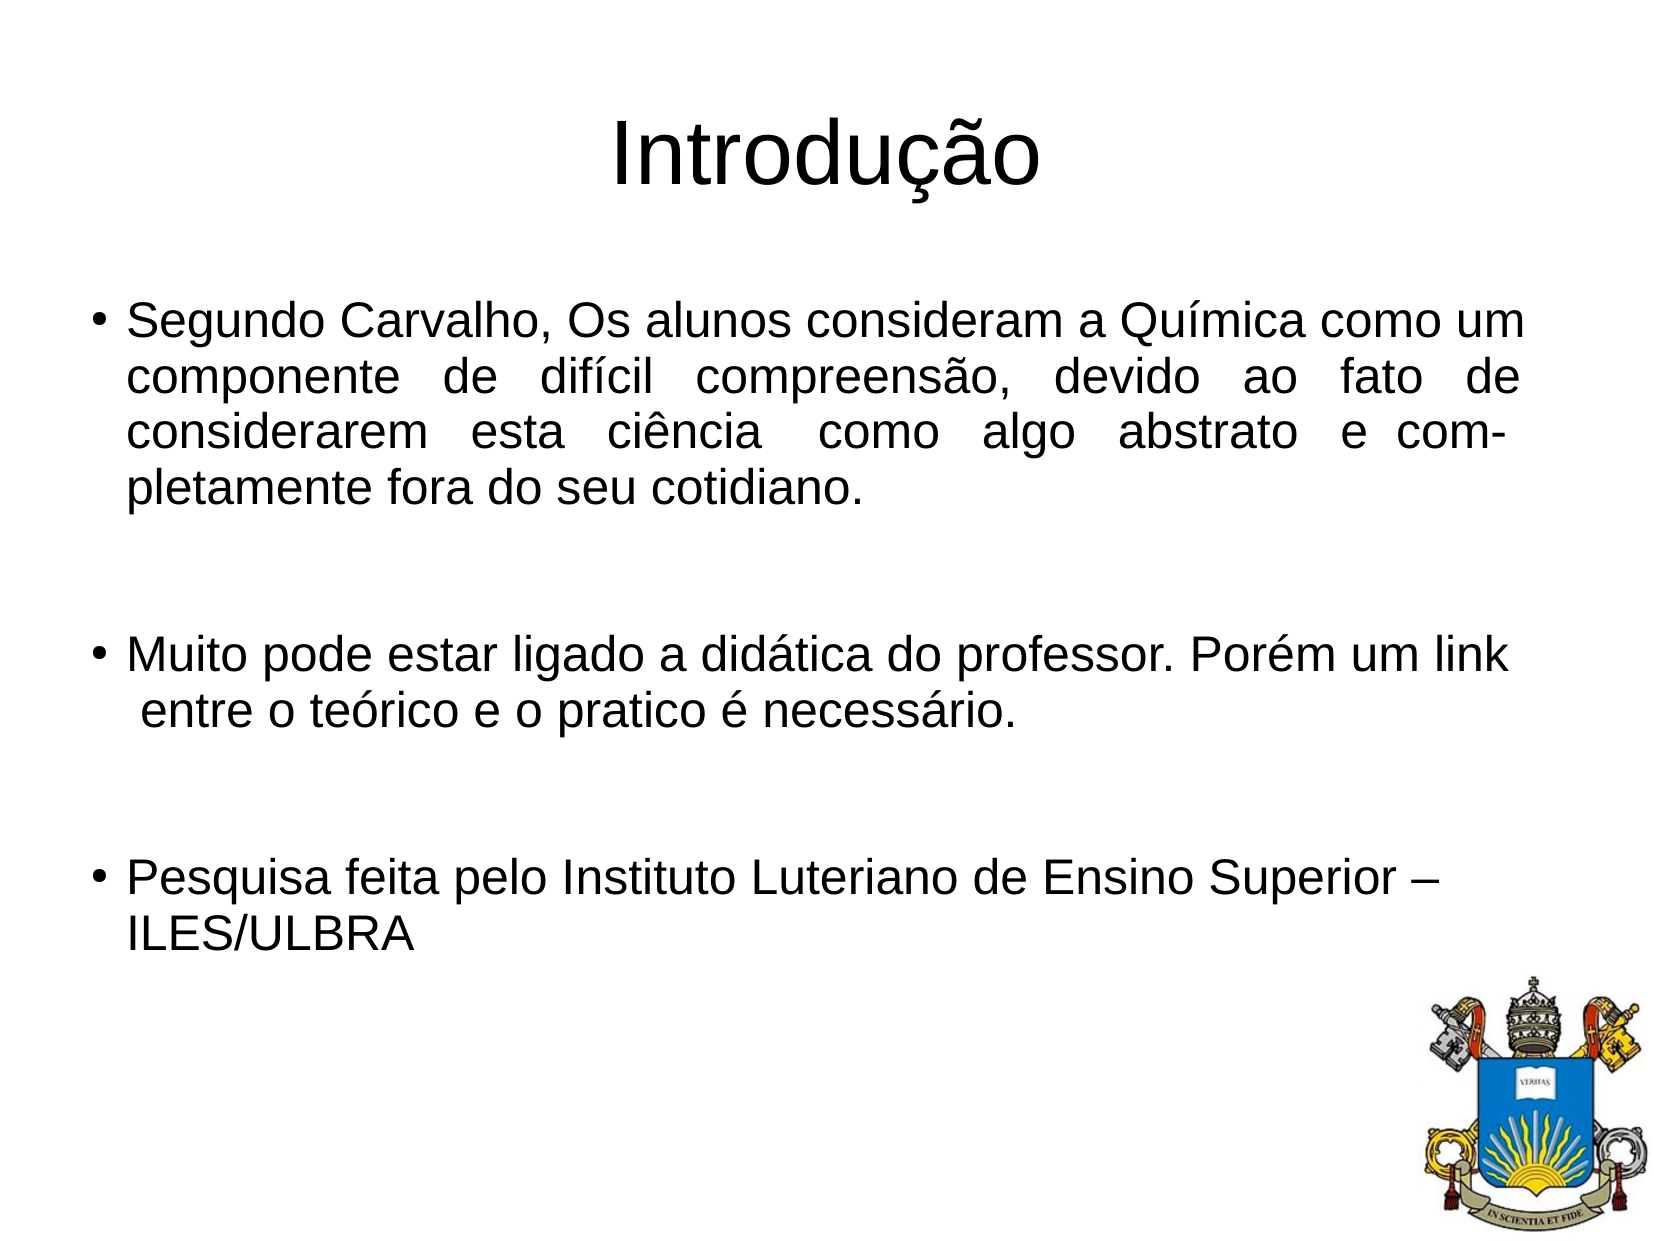

# Introdução
Segundo Carvalho, Os alunos consideram a Química como um
componente de difícil compreensão, devido ao fato de
considerarem esta ciência como algo abstrato e com-
pletamente fora do seu cotidiano.
Muito pode estar ligado a didática do professor. Porém um link
 entre o teórico e o pratico é necessário.
Pesquisa feita pelo Instituto Luteriano de Ensino Superior –
ILES/ULBRA